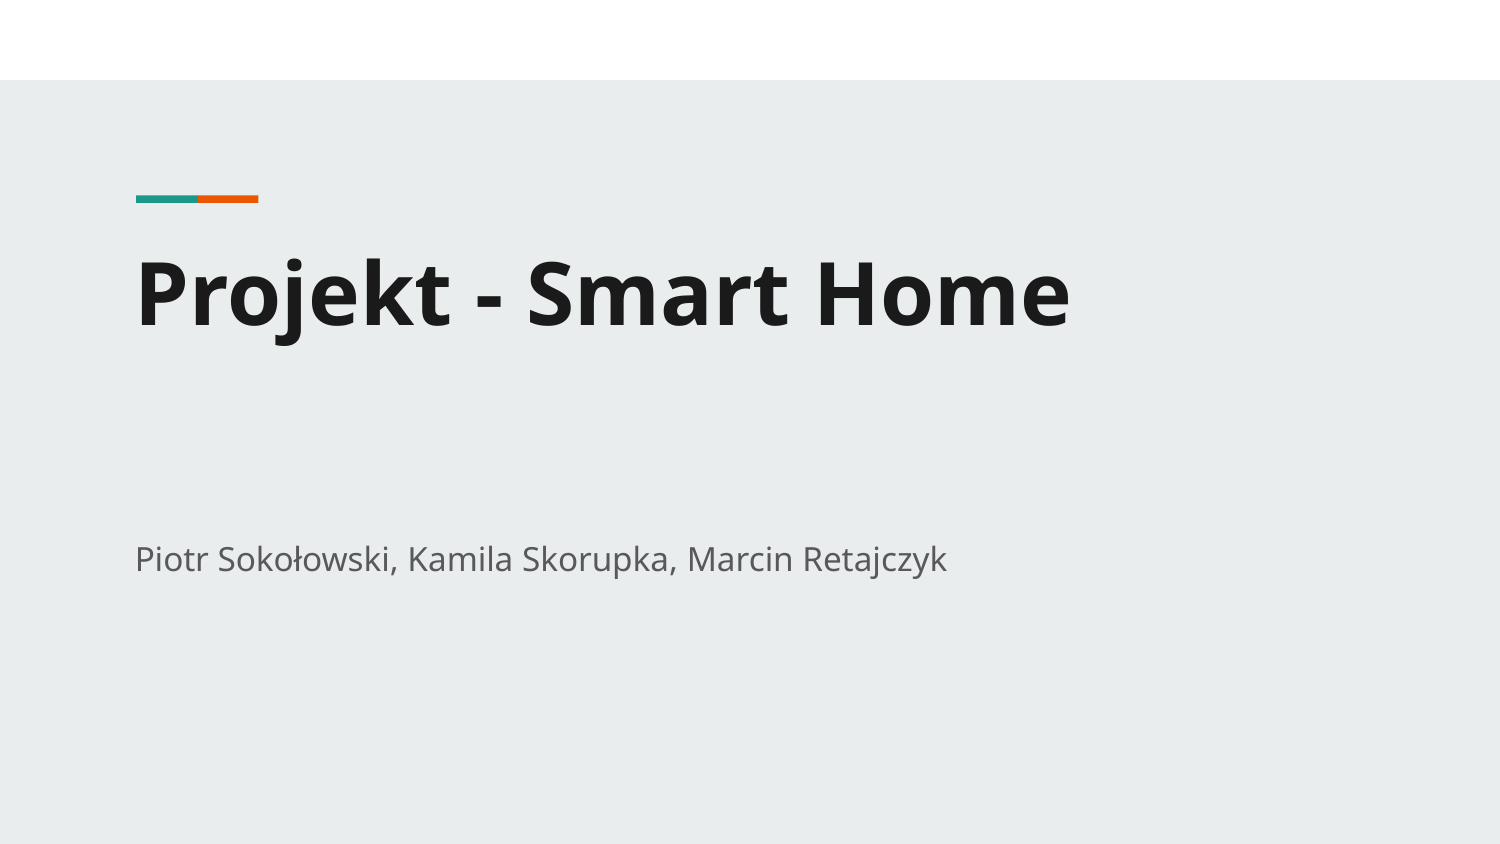

# Projekt - Smart Home
Piotr Sokołowski, Kamila Skorupka, Marcin Retajczyk